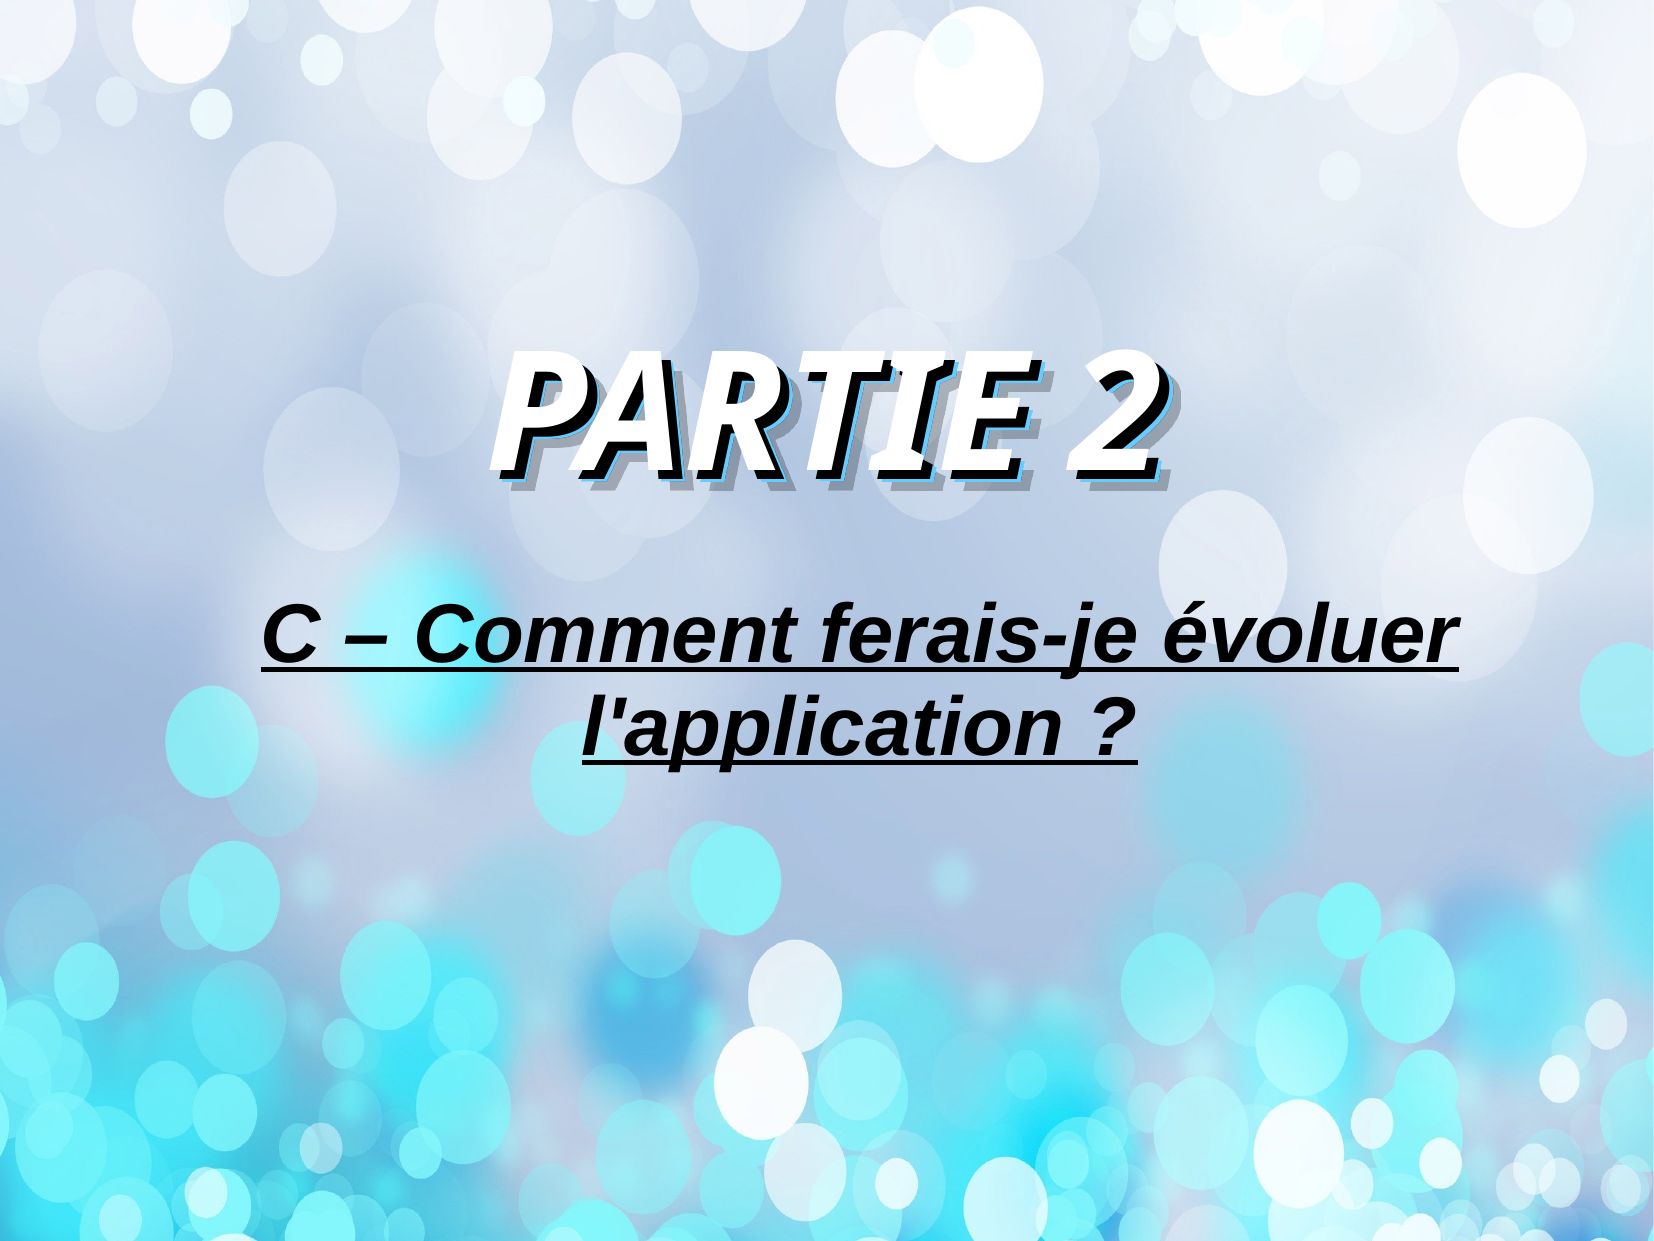

PARTIE 2
C – Comment ferais-je évoluer l'application ?